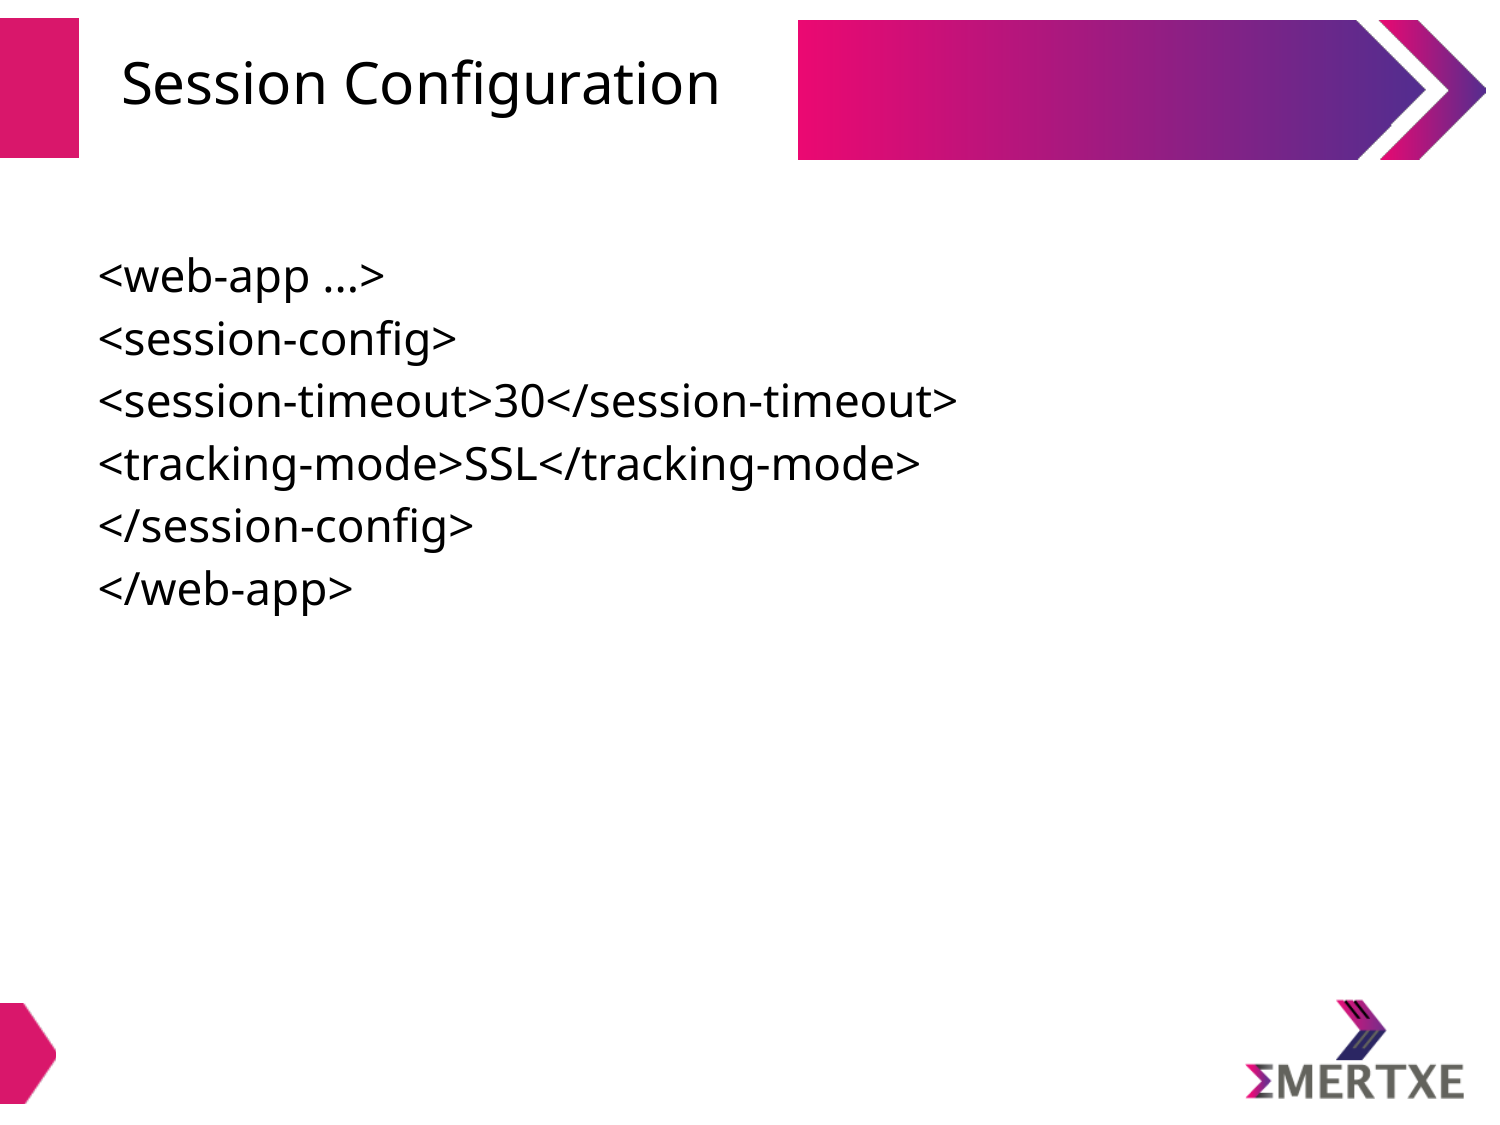

Session Configuration
<web-app ...>
<session-config>
<session-timeout>30</session-timeout>
<tracking-mode>SSL</tracking-mode>
</session-config>
</web-app>